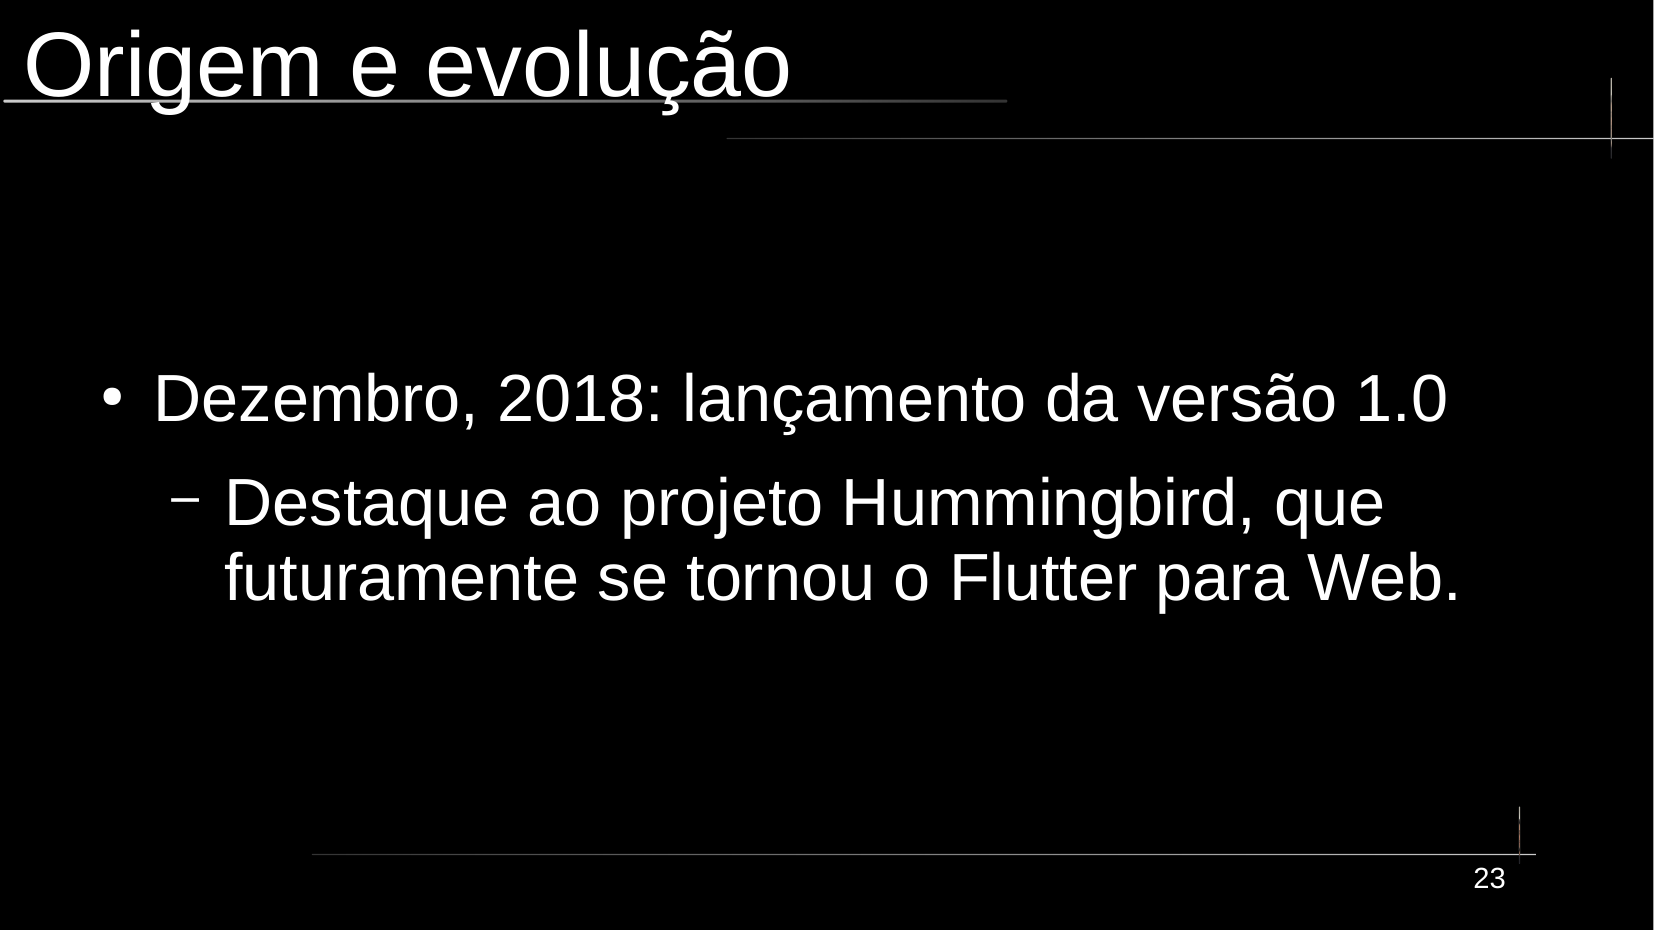

# Origem e evolução
Dezembro, 2018: lançamento da versão 1.0
Destaque ao projeto Hummingbird, que futuramente se tornou o Flutter para Web.
23